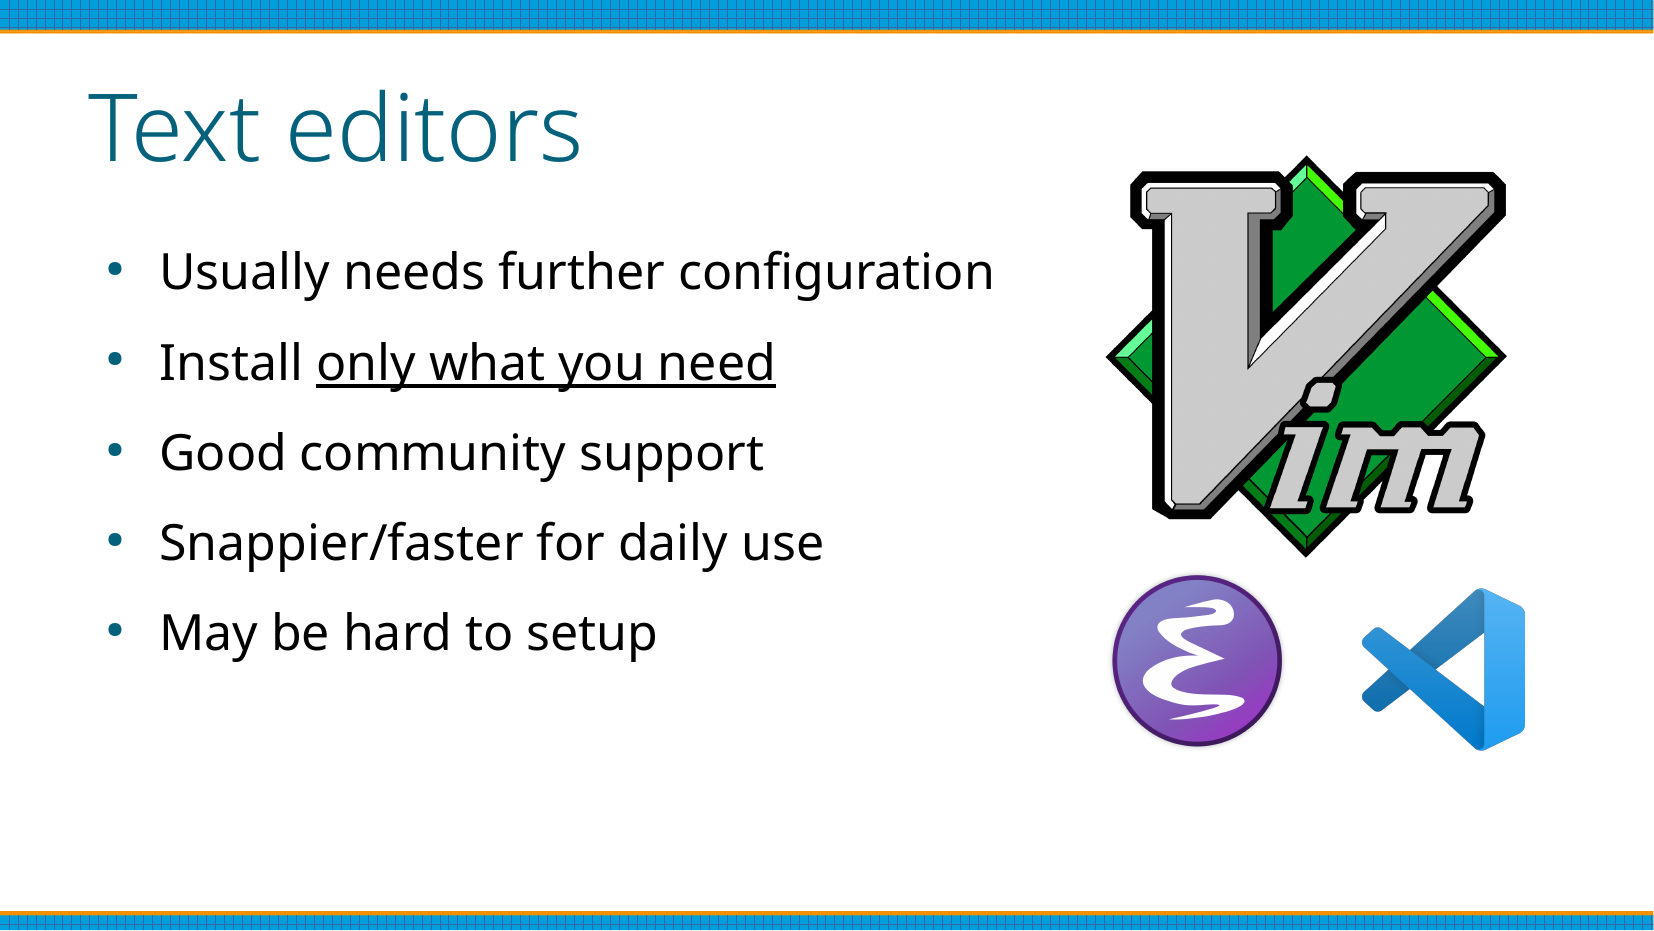

# Text editors
Usually needs further configuration
Install only what you need
Good community support
Snappier/faster for daily use
May be hard to setup